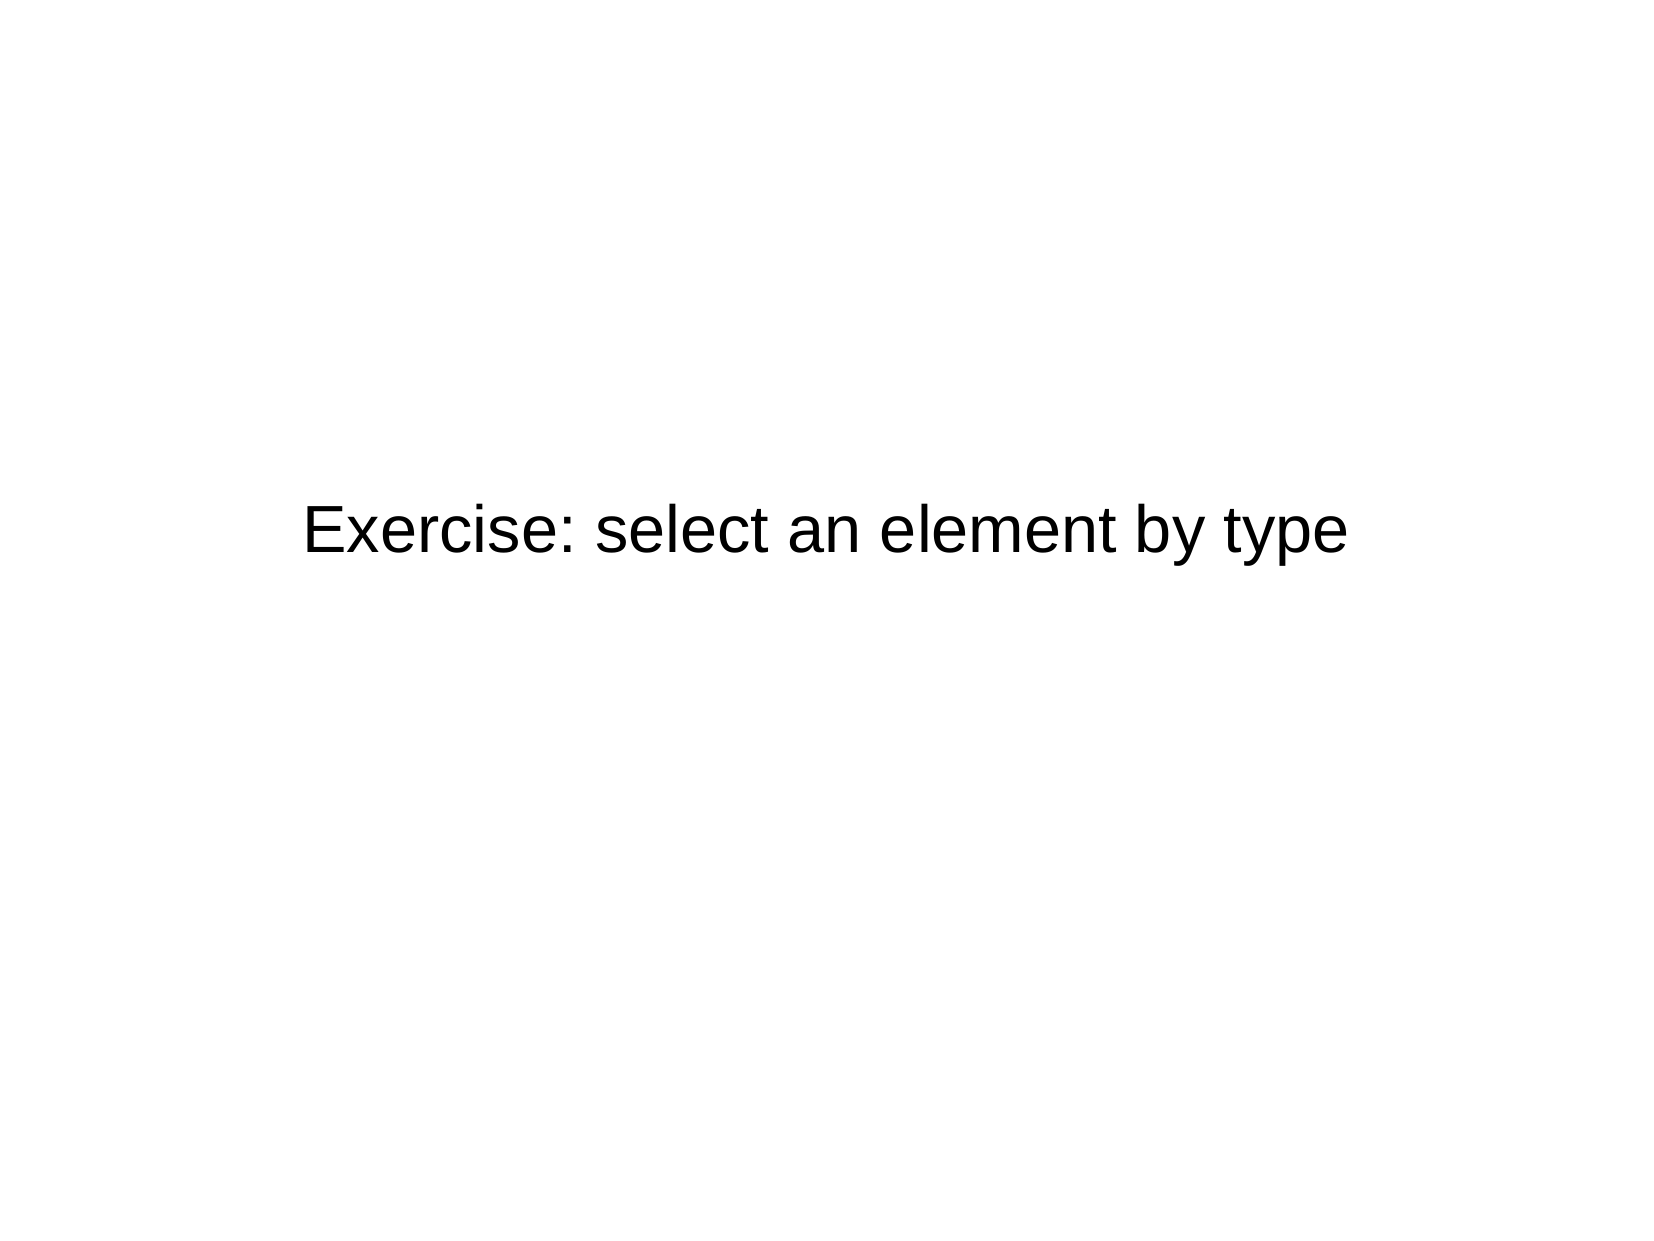

# Exercise: select an element by type